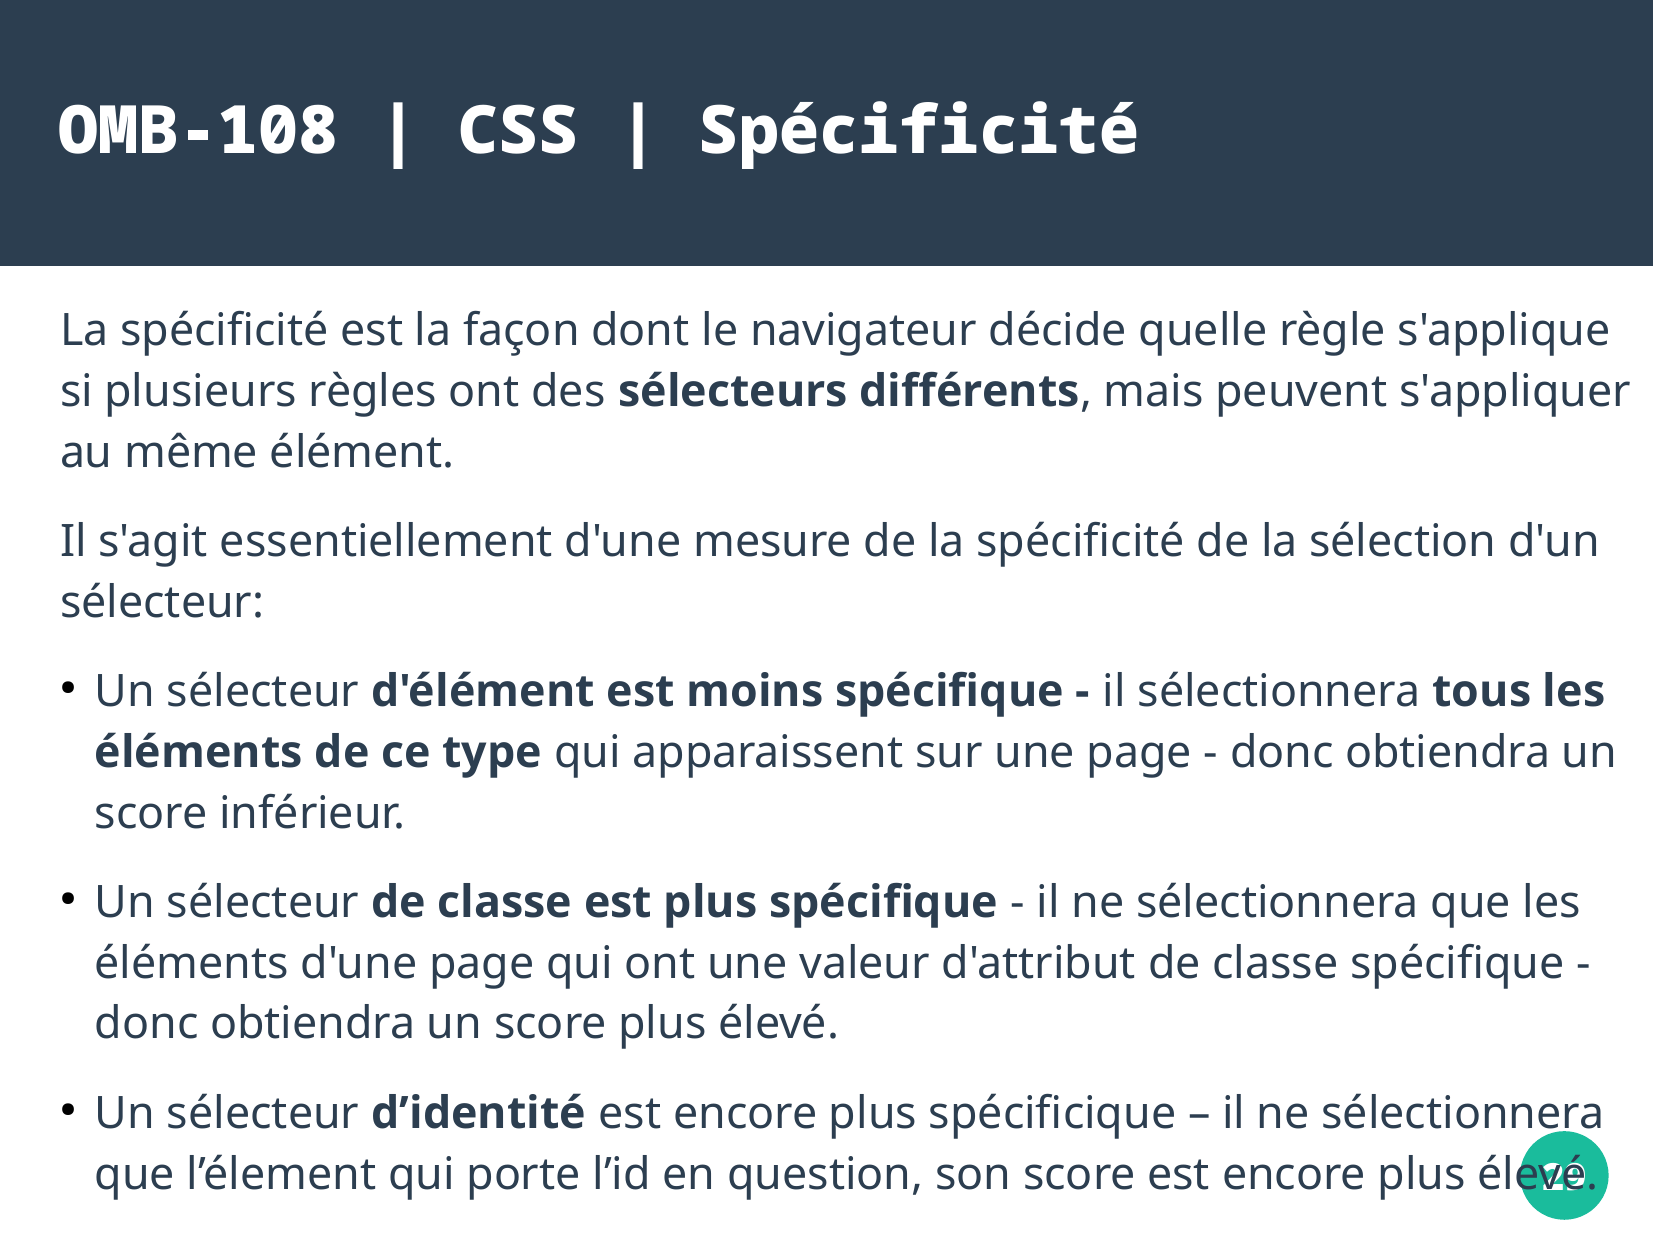

# OMB-108 | CSS | Spécificité
La spécificité est la façon dont le navigateur décide quelle règle s'applique si plusieurs règles ont des sélecteurs différents, mais peuvent s'appliquer au même élément.
Il s'agit essentiellement d'une mesure de la spécificité de la sélection d'un sélecteur:
Un sélecteur d'élément est moins spécifique - il sélectionnera tous les éléments de ce type qui apparaissent sur une page - donc obtiendra un score inférieur.
Un sélecteur de classe est plus spécifique - il ne sélectionnera que les éléments d'une page qui ont une valeur d'attribut de classe spécifique - donc obtiendra un score plus élevé.
Un sélecteur d’identité est encore plus spécificique – il ne sélectionnera que l’élement qui porte l’id en question, son score est encore plus élevé.
29